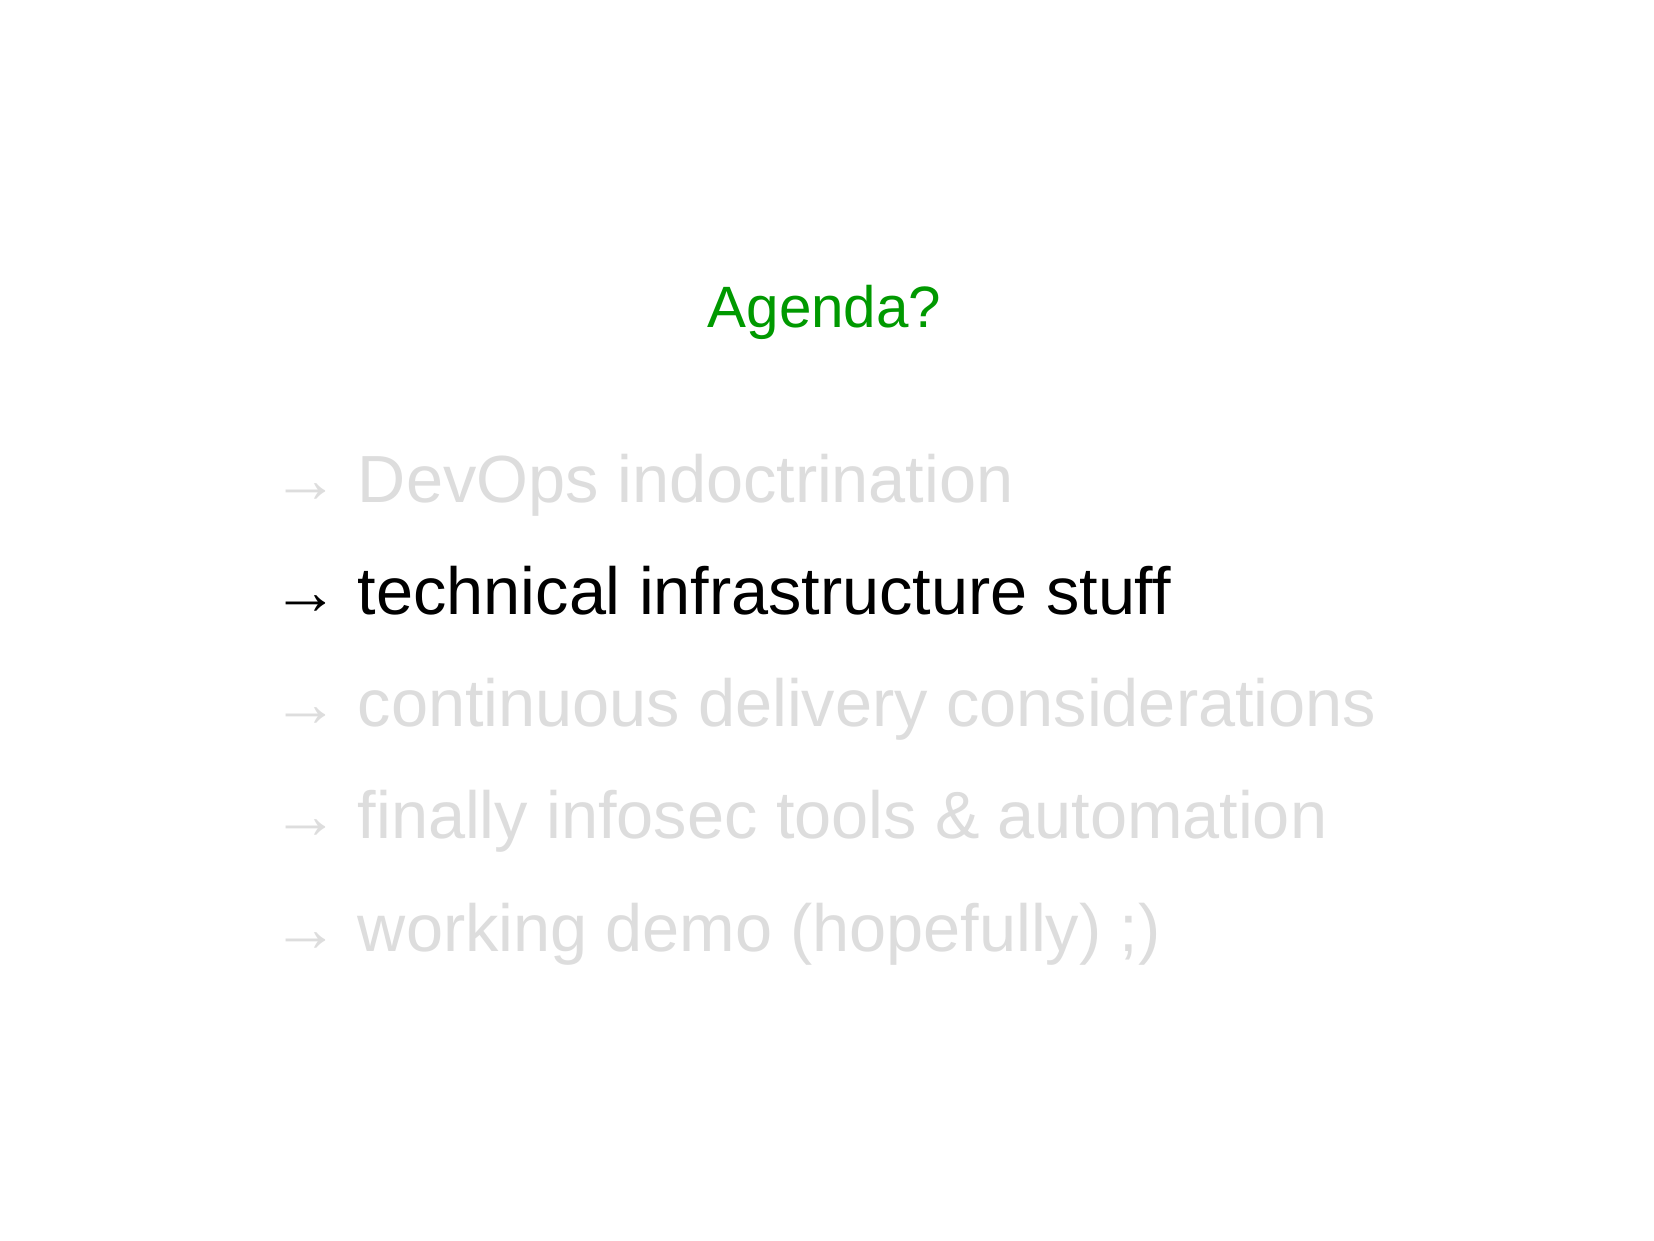

Agenda?
→ DevOps indoctrination
→ technical infrastructure stuff
→ continuous delivery considerations
→ finally infosec tools & automation
→ working demo (hopefully) ;)